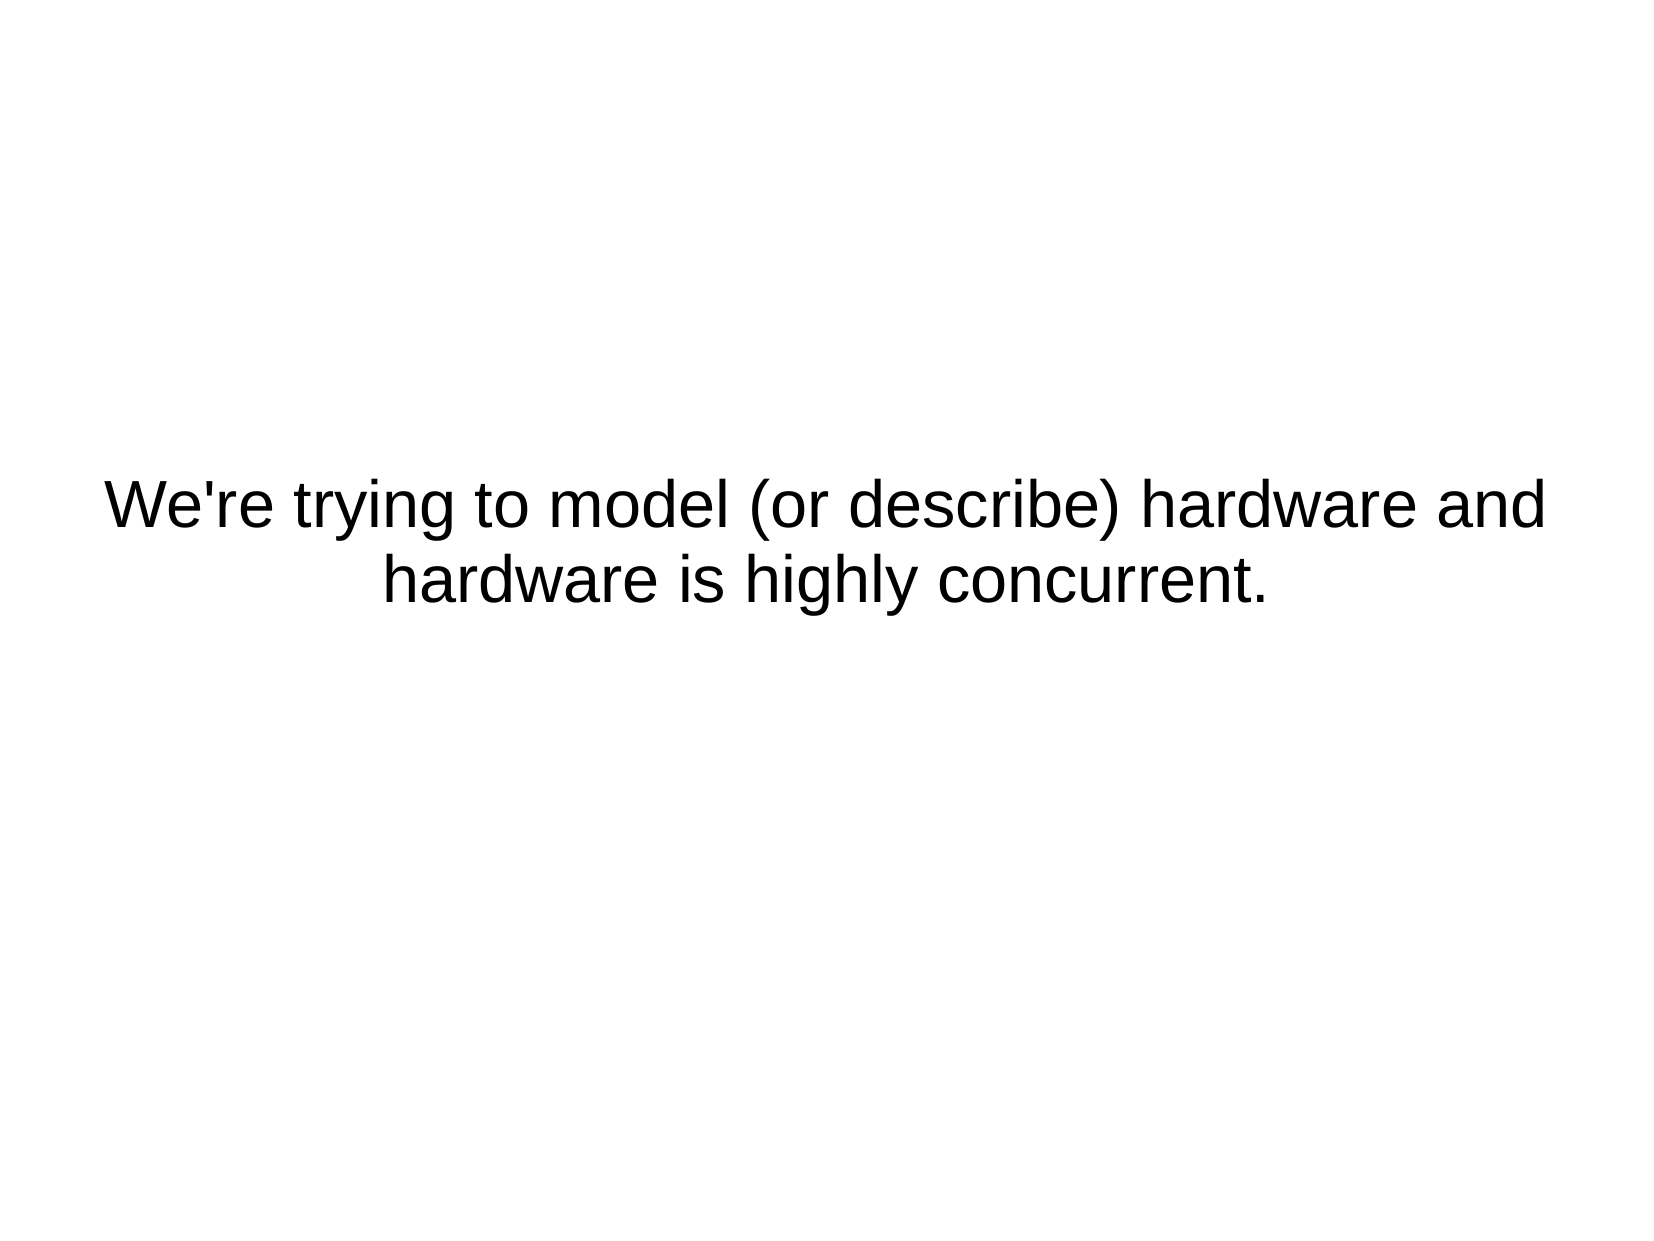

# We're trying to model (or describe) hardware and hardware is highly concurrent.